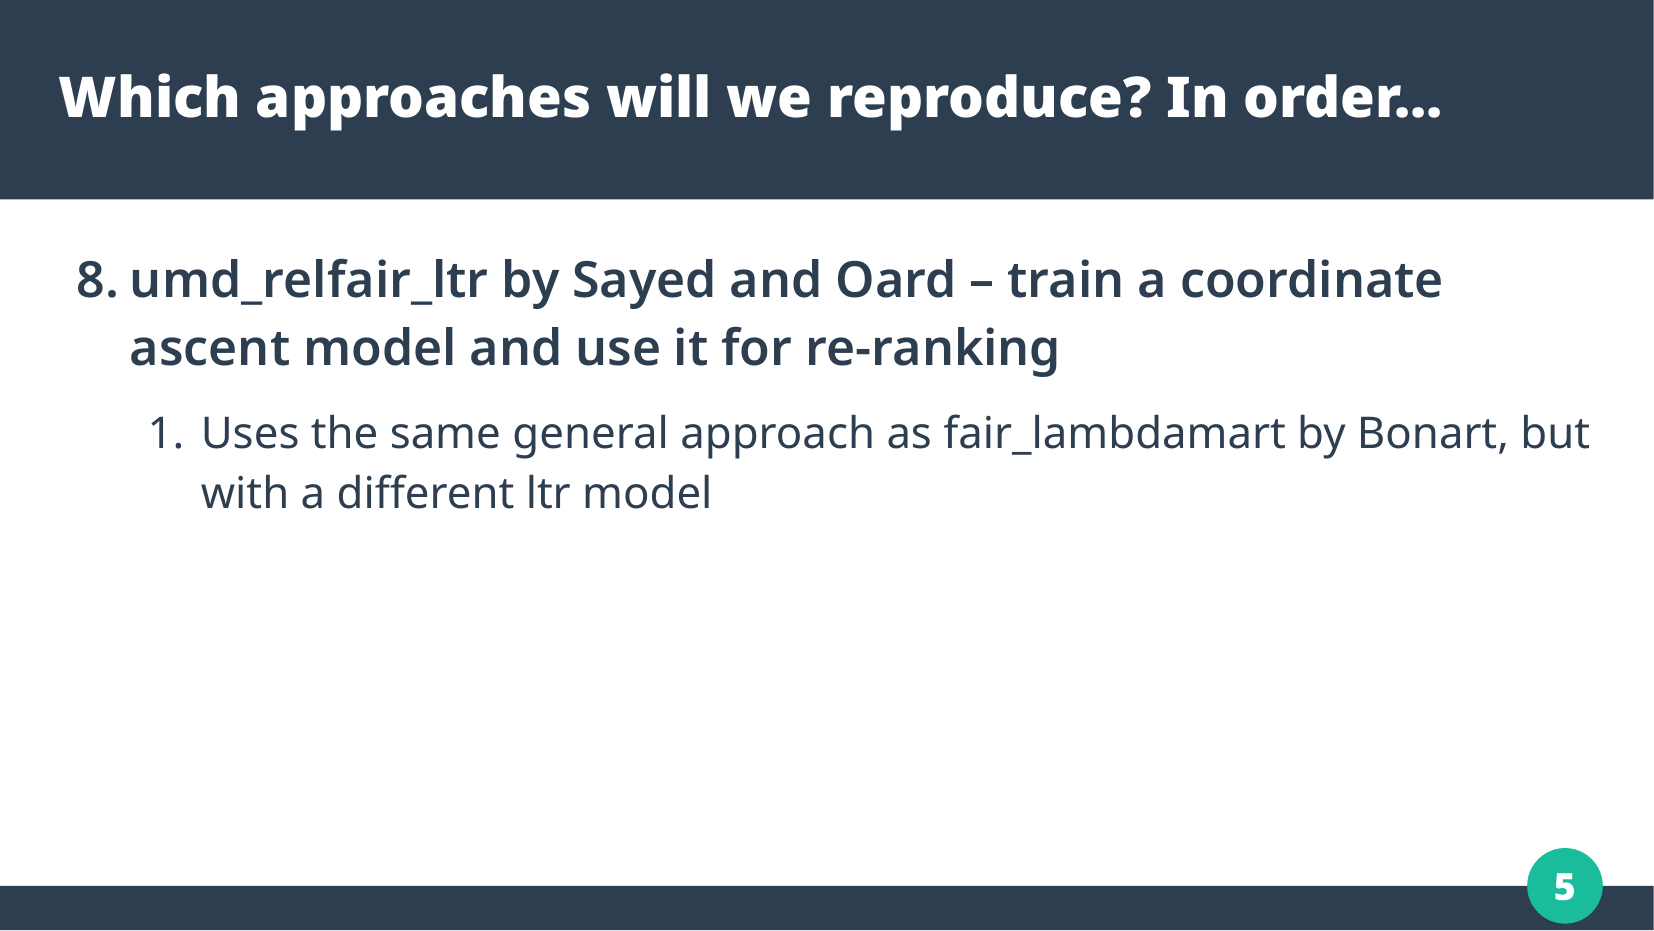

# Which approaches will we reproduce? In order...
umd_relfair_ltr by Sayed and Oard – train a coordinate ascent model and use it for re-ranking
Uses the same general approach as fair_lambdamart by Bonart, but with a different ltr model